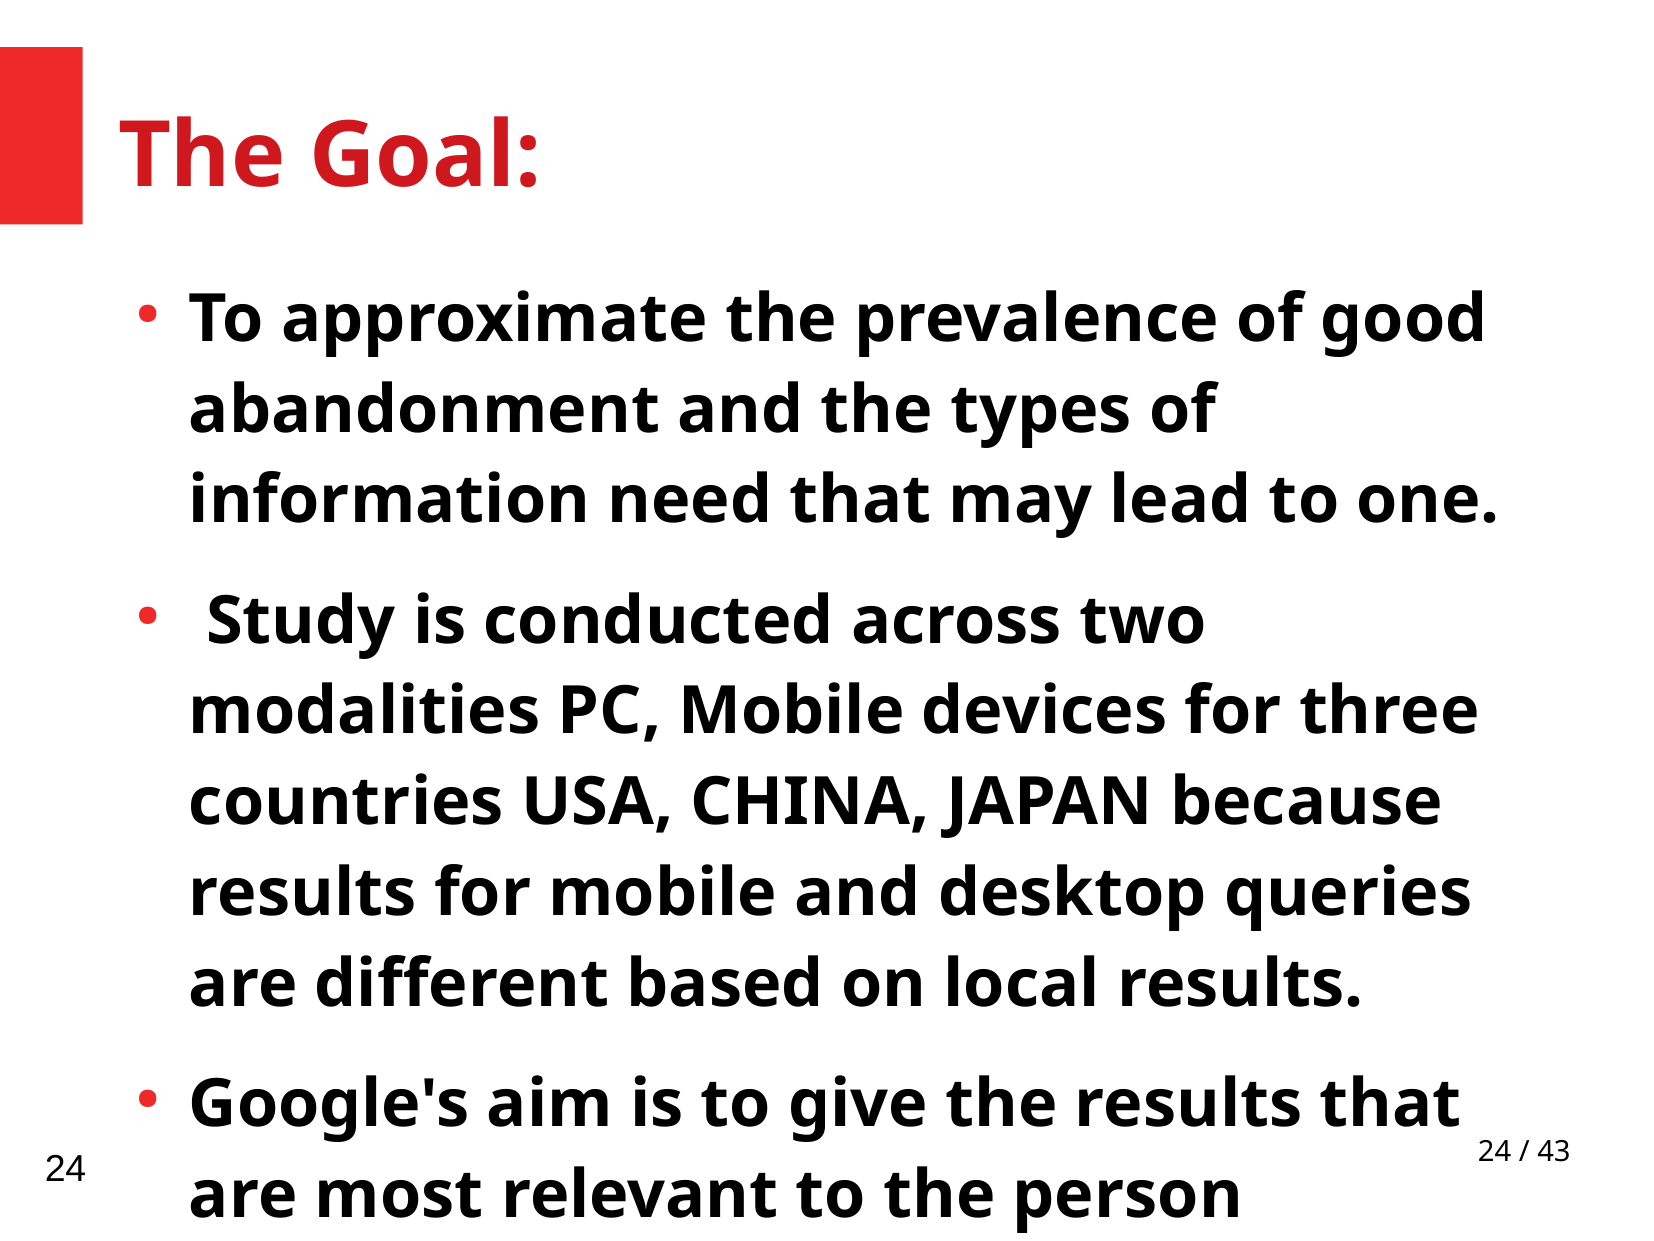

# The Goal:
To approximate the prevalence of good abandonment and the types of information need that may lead to one.
 Study is conducted across two modalities PC, Mobile devices for three countries USA, CHINA, JAPAN because results for mobile and desktop queries are different based on local results.
Google's aim is to give the results that are most relevant to the person searching. Google uses your searching history and location, where possible, to personalize the results.
24
24